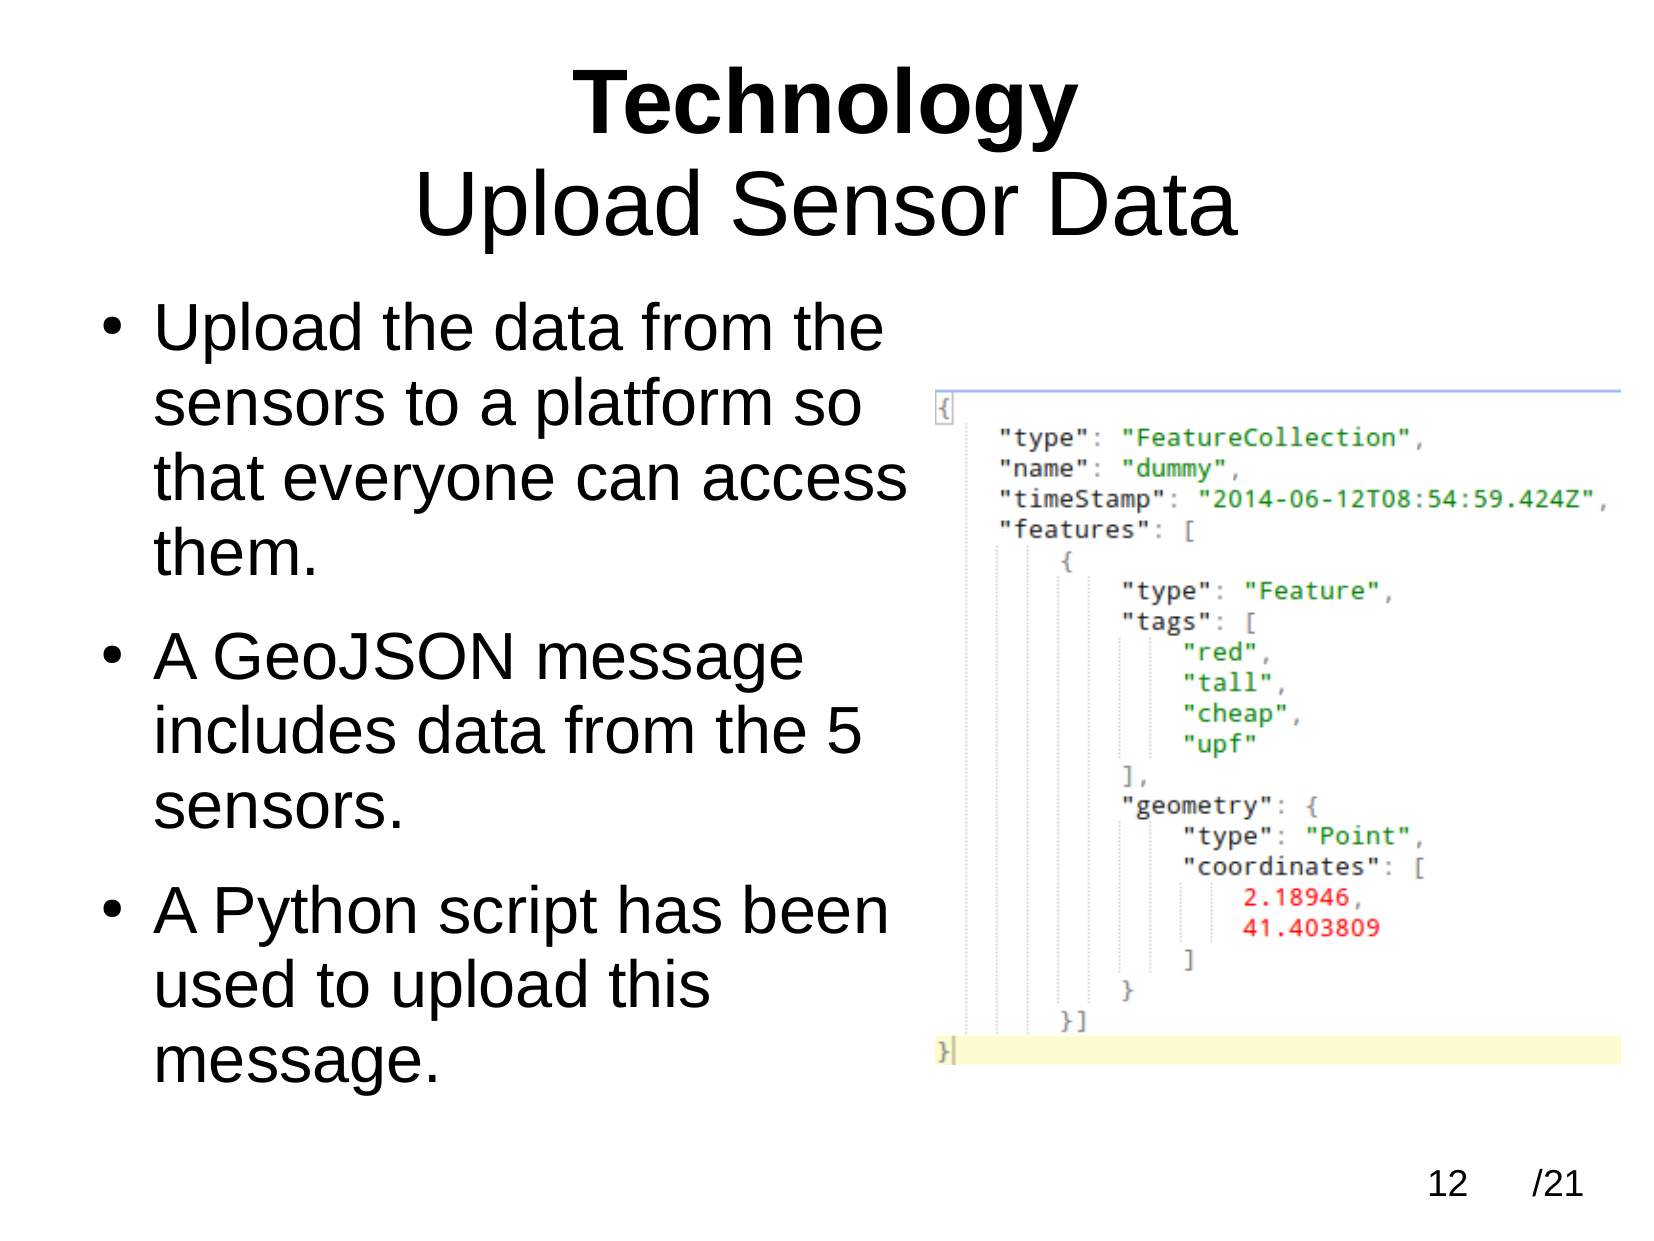

# Technology Upload Sensor Data
Upload the data from the sensors to a platform so that everyone can access them.
A GeoJSON message includes data from the 5 sensors.
A Python script has been used to upload this message.
/21